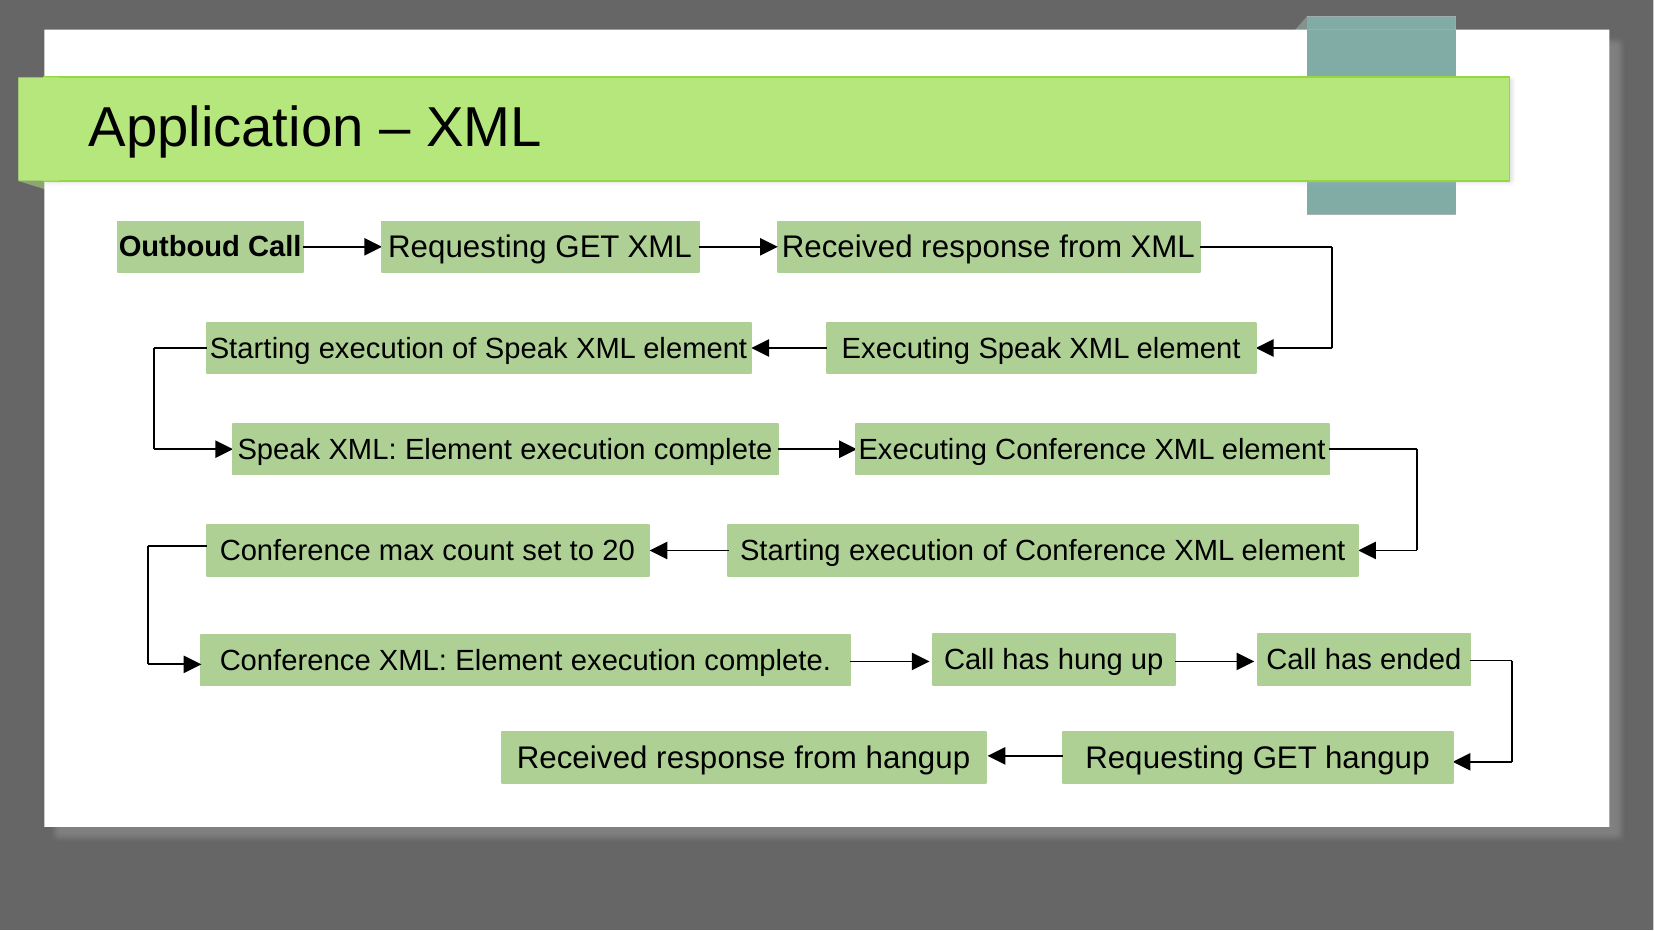

# Application – XML
Outboud Call
Requesting GET XML
Received response from XML
Starting execution of Speak XML element
Executing Speak XML element
Speak XML: Element execution complete
Executing Conference XML element
Conference max count set to 20
Starting execution of Conference XML element
Call has hung up
Call has ended
Conference XML: Element execution complete.
Received response from hangup
Requesting GET hangup